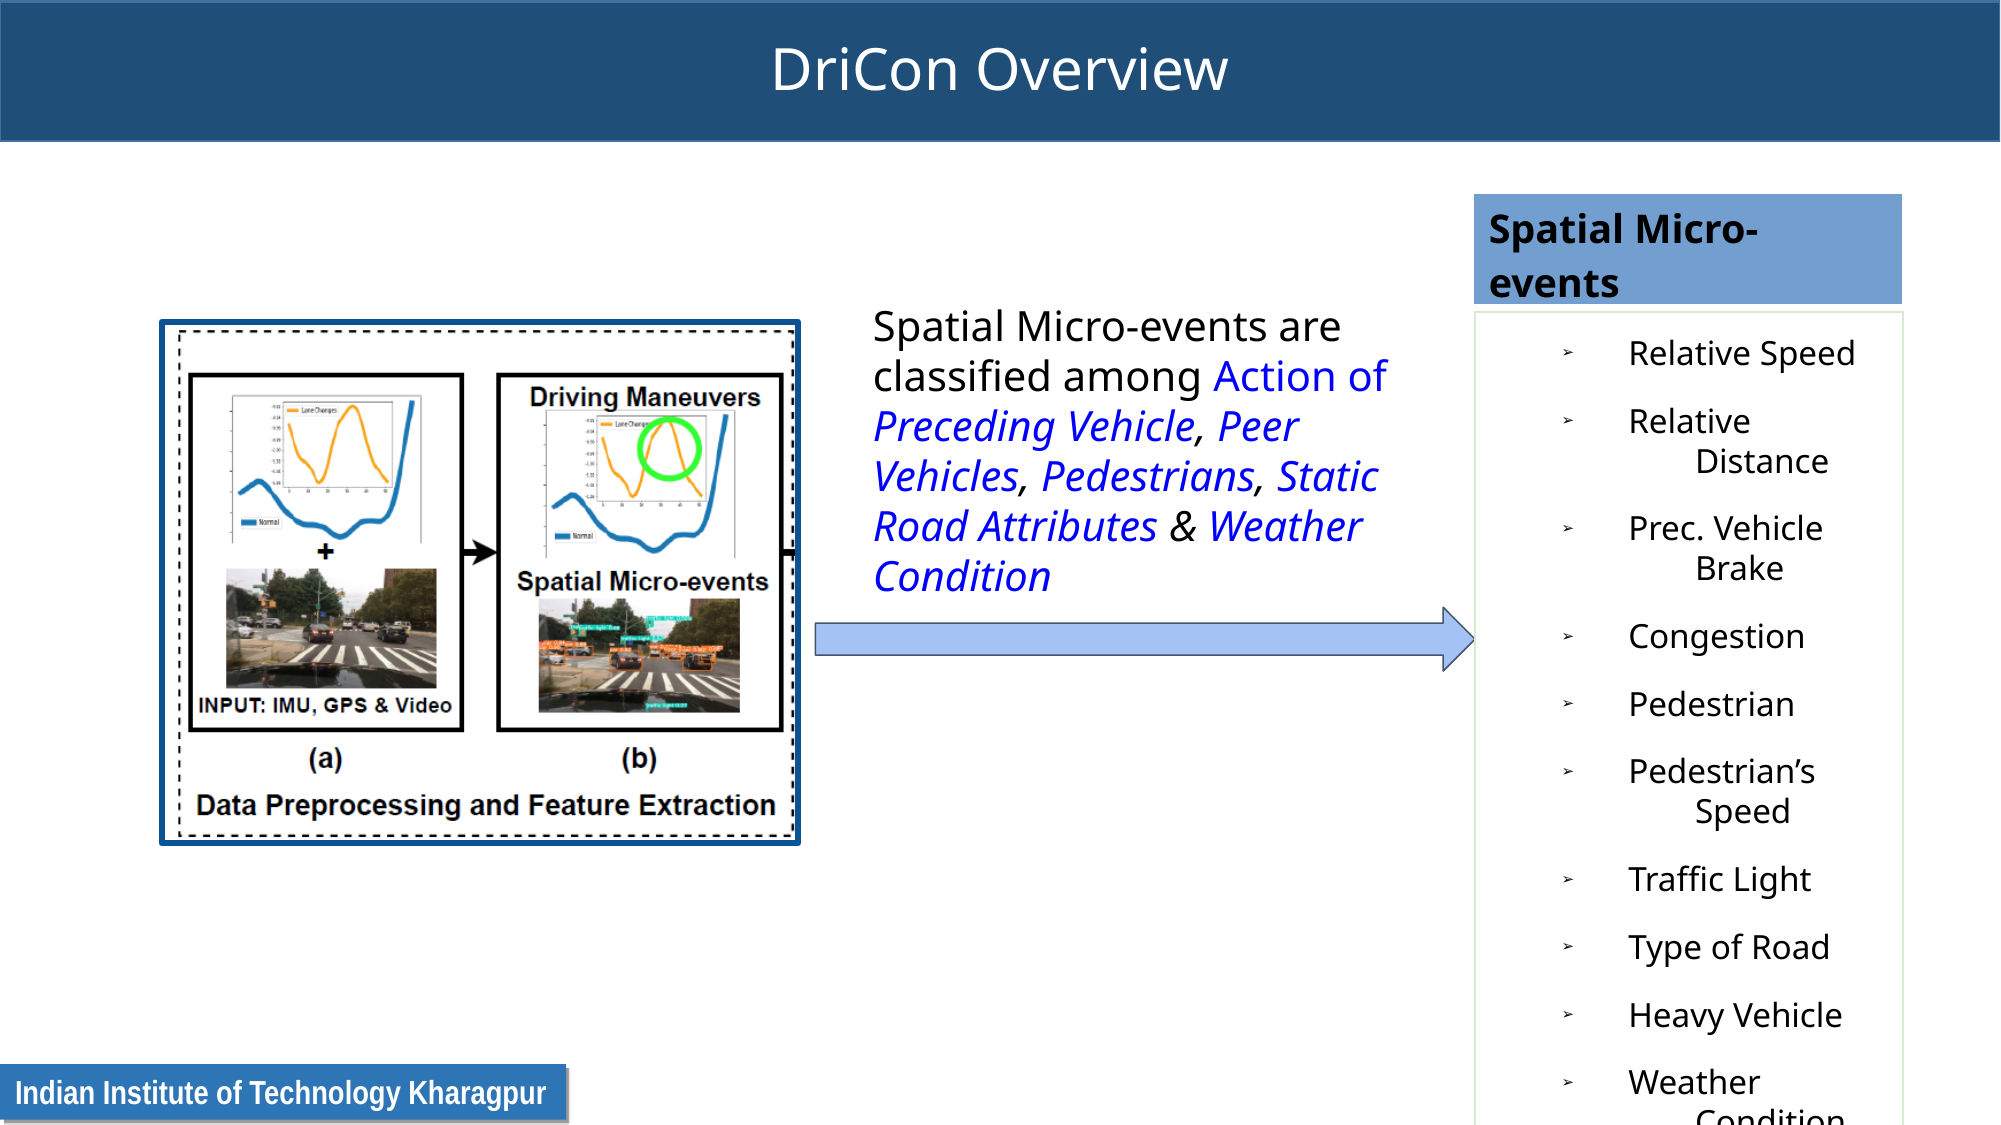

# DriCon Overview
| Spatial Micro-events |
| --- |
Spatial Micro-events are classified among Action of Preceding Vehicle, Peer Vehicles, Pedestrians, Static Road Attributes & Weather Condition
Relative Speed
Relative Distance
Prec. Vehicle Brake
Congestion
Pedestrian
Pedestrian’s Speed
Traffic Light
Type of Road
Heavy Vehicle
Weather Condition